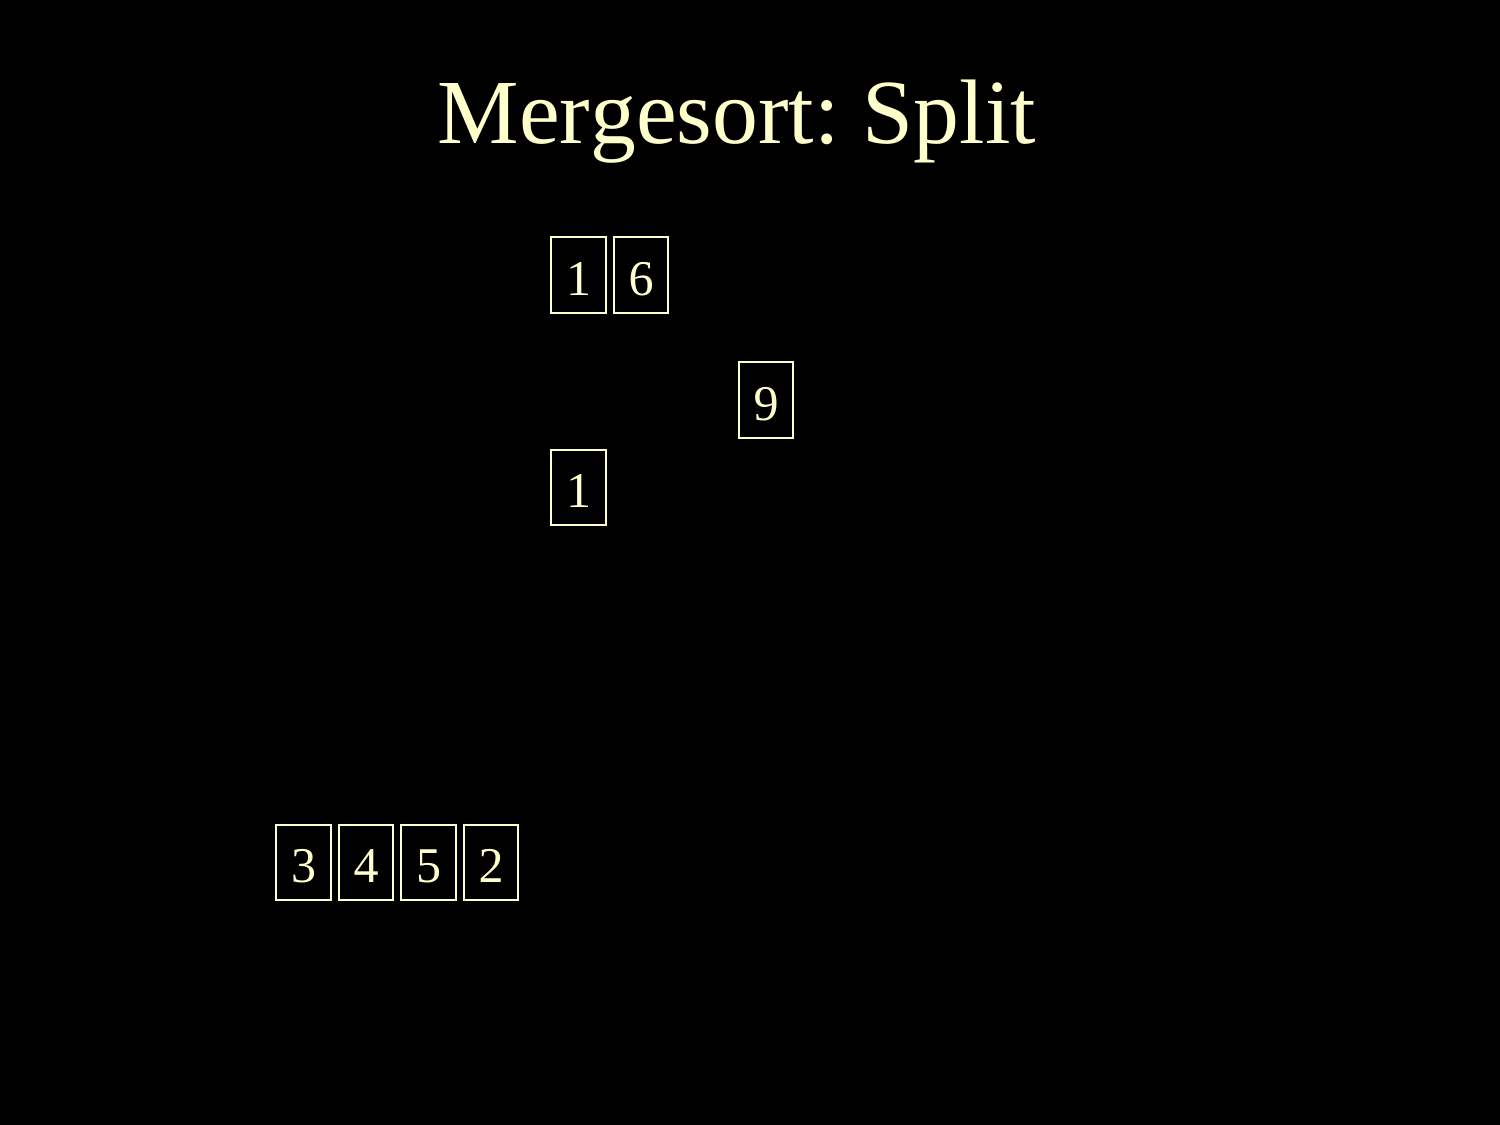

# Mergesort: Split
1
6
9
1
3
4
5
2